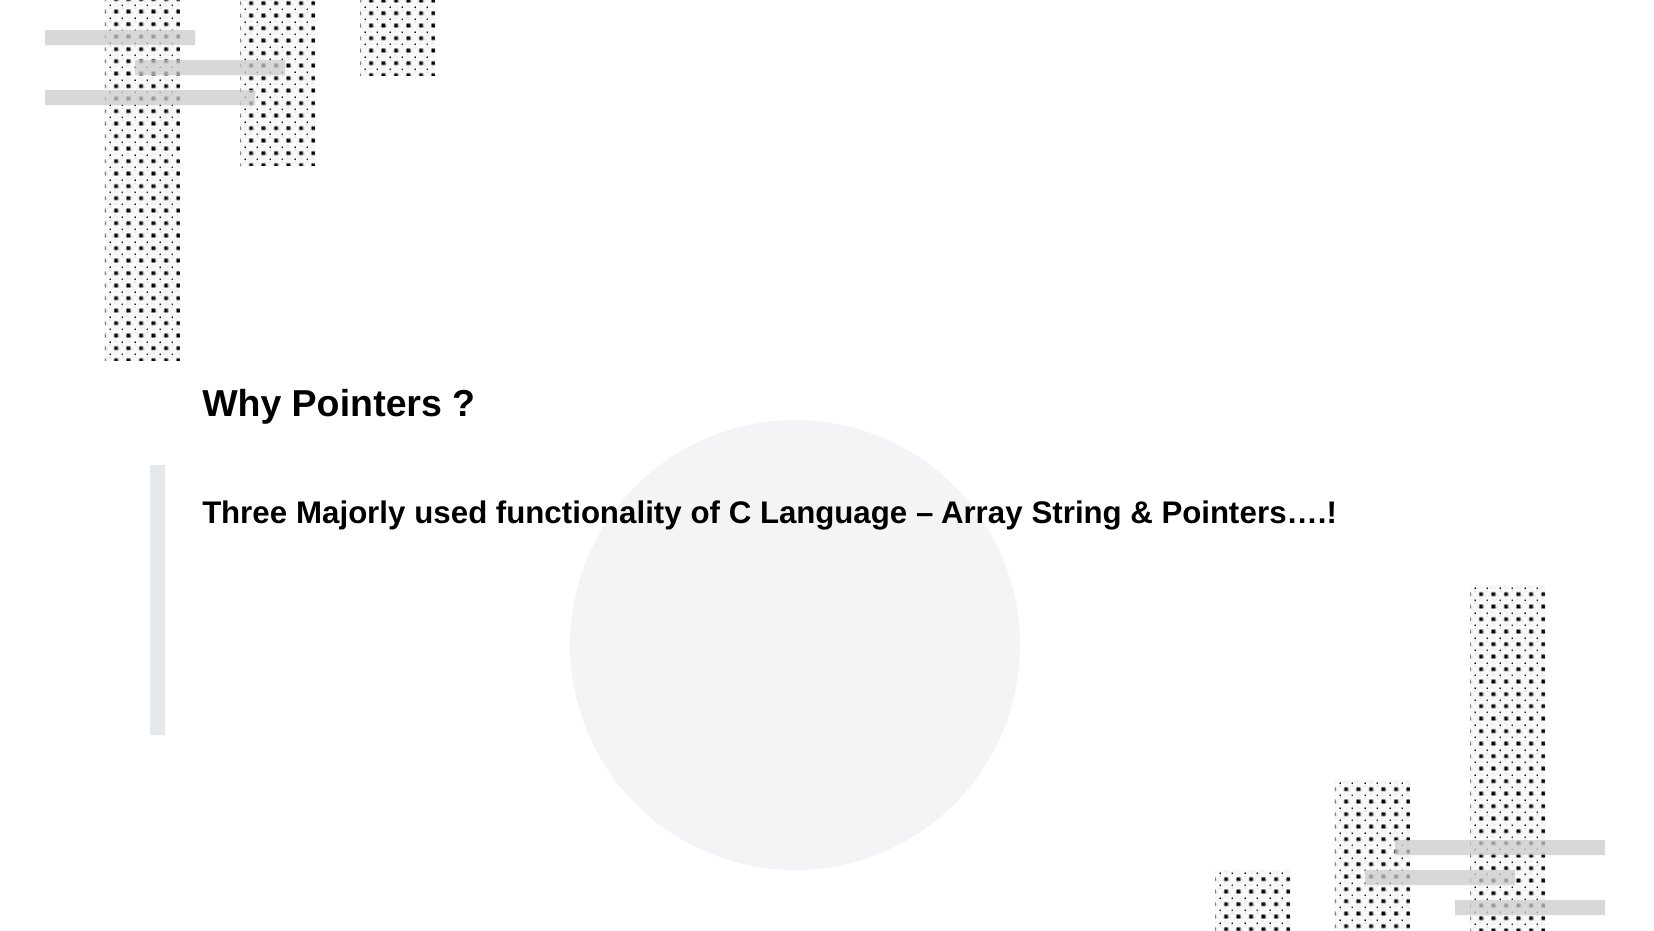

Why Pointers ?
Three Majorly used functionality of C Language – Array String & Pointers….!